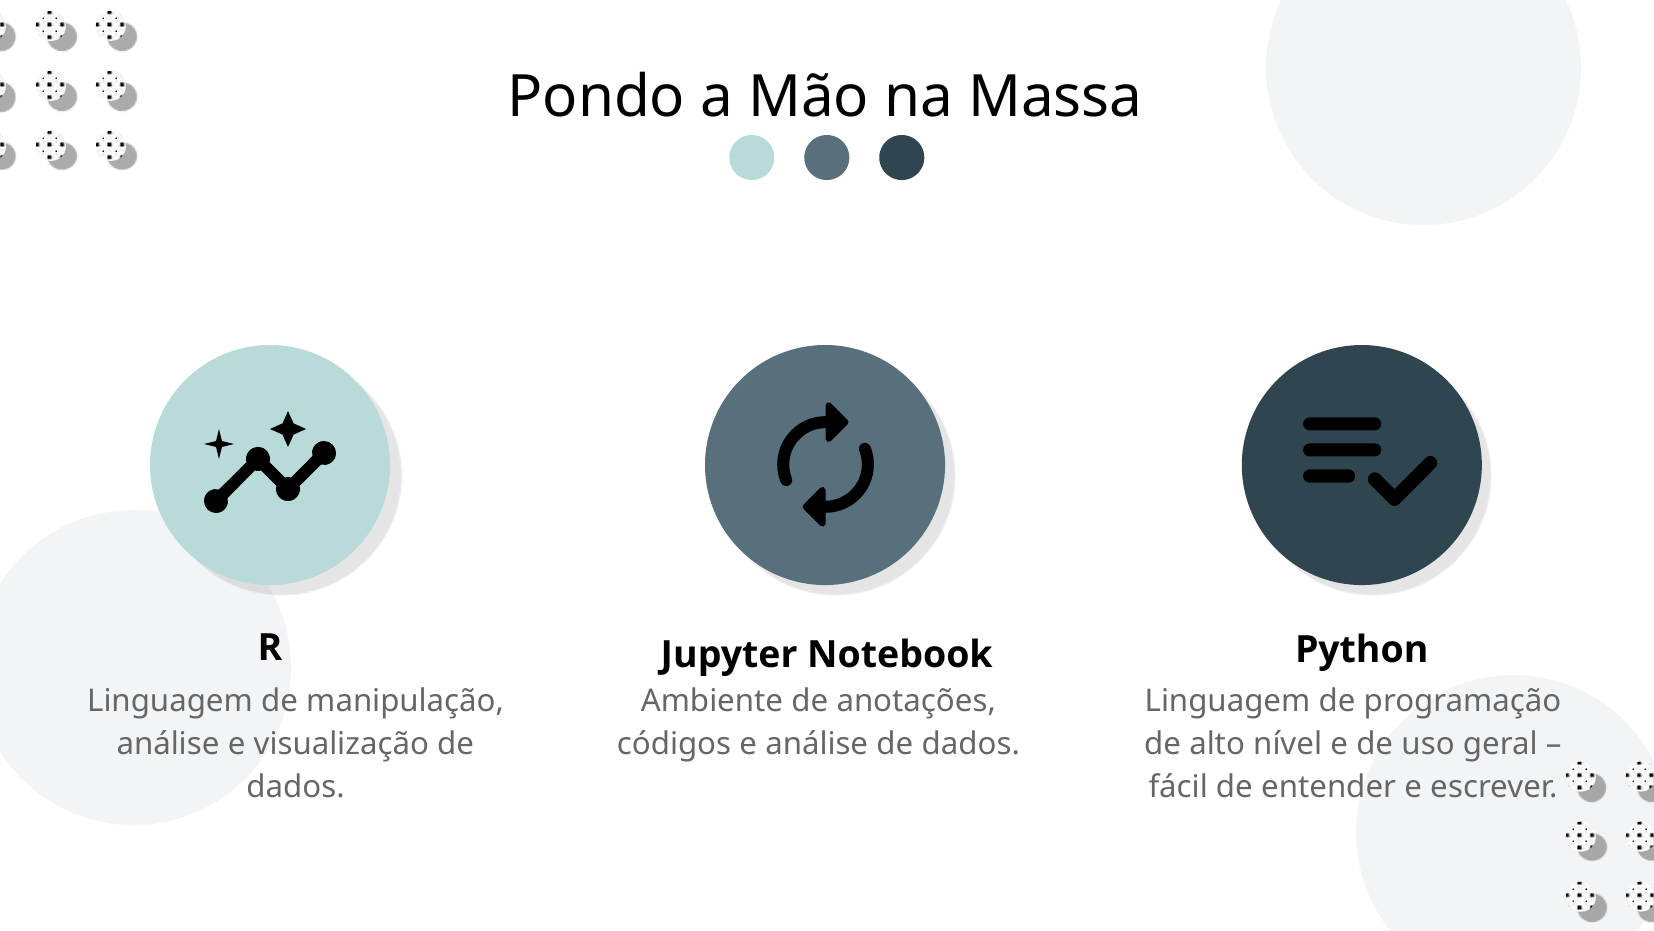

Pondo a Mão na Massa
R
Python
Jupyter Notebook
Linguagem de manipulação, análise e visualização de dados.
Ambiente de anotações, códigos e análise de dados.
Linguagem de programação de alto nível e de uso geral – fácil de entender e escrever.